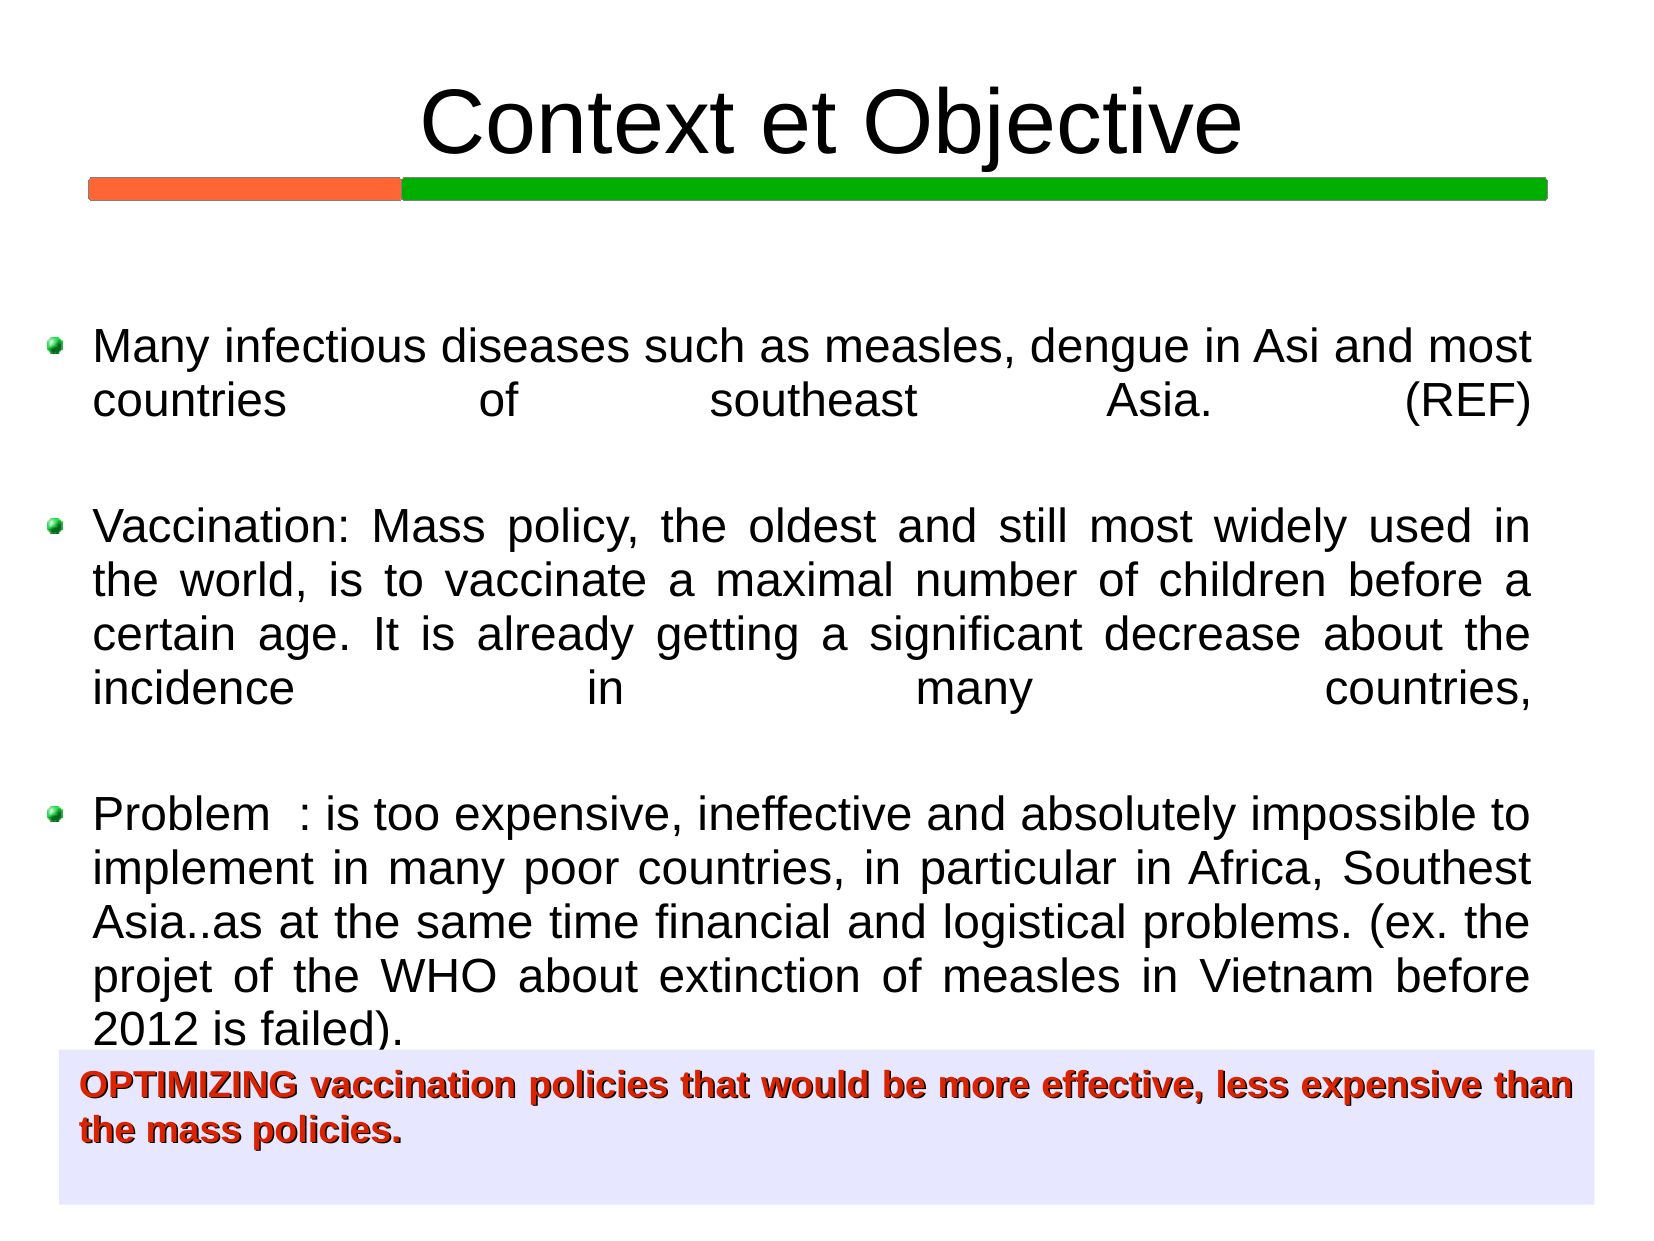

# Context et Objective
Many infectious diseases such as measles, dengue in Asi and most countries of southeast Asia. (REF)
Vaccination: Mass policy, the oldest and still most widely used in the world, is to vaccinate a maximal number of children before a certain age. It is already getting a significant decrease about the incidence in many countries,
Problem  : is too expensive, ineffective and absolutely impossible to implement in many poor countries, in particular in Africa, Southest Asia..as at the same time financial and logistical problems. (ex. the projet of the WHO about extinction of measles in Vietnam before 2012 is failed).
OPTIMIZING vaccination policies that would be more effective, less expensive than the mass policies.
2